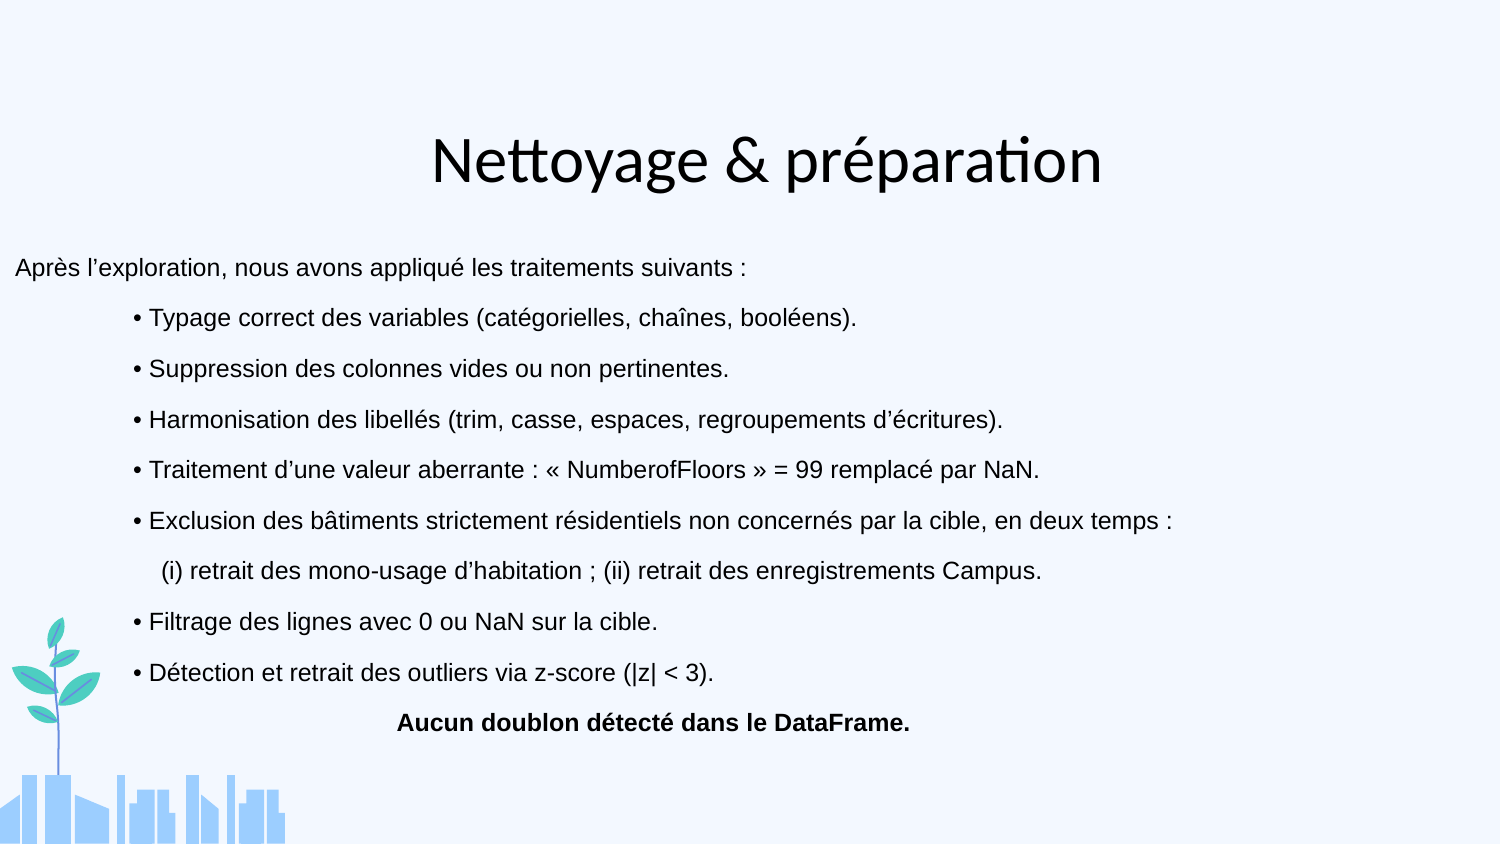

# Nettoyage & préparation
Après l’exploration, nous avons appliqué les traitements suivants :
• Typage correct des variables (catégorielles, chaînes, booléens).
• Suppression des colonnes vides ou non pertinentes.
• Harmonisation des libellés (trim, casse, espaces, regroupements d’écritures).
• Traitement d’une valeur aberrante : « NumberofFloors » = 99 remplacé par NaN.
• Exclusion des bâtiments strictement résidentiels non concernés par la cible, en deux temps :
 (i) retrait des mono-usage d’habitation ; (ii) retrait des enregistrements Campus.
• Filtrage des lignes avec 0 ou NaN sur la cible.
• Détection et retrait des outliers via z-score (|z| < 3).
Aucun doublon détecté dans le DataFrame.